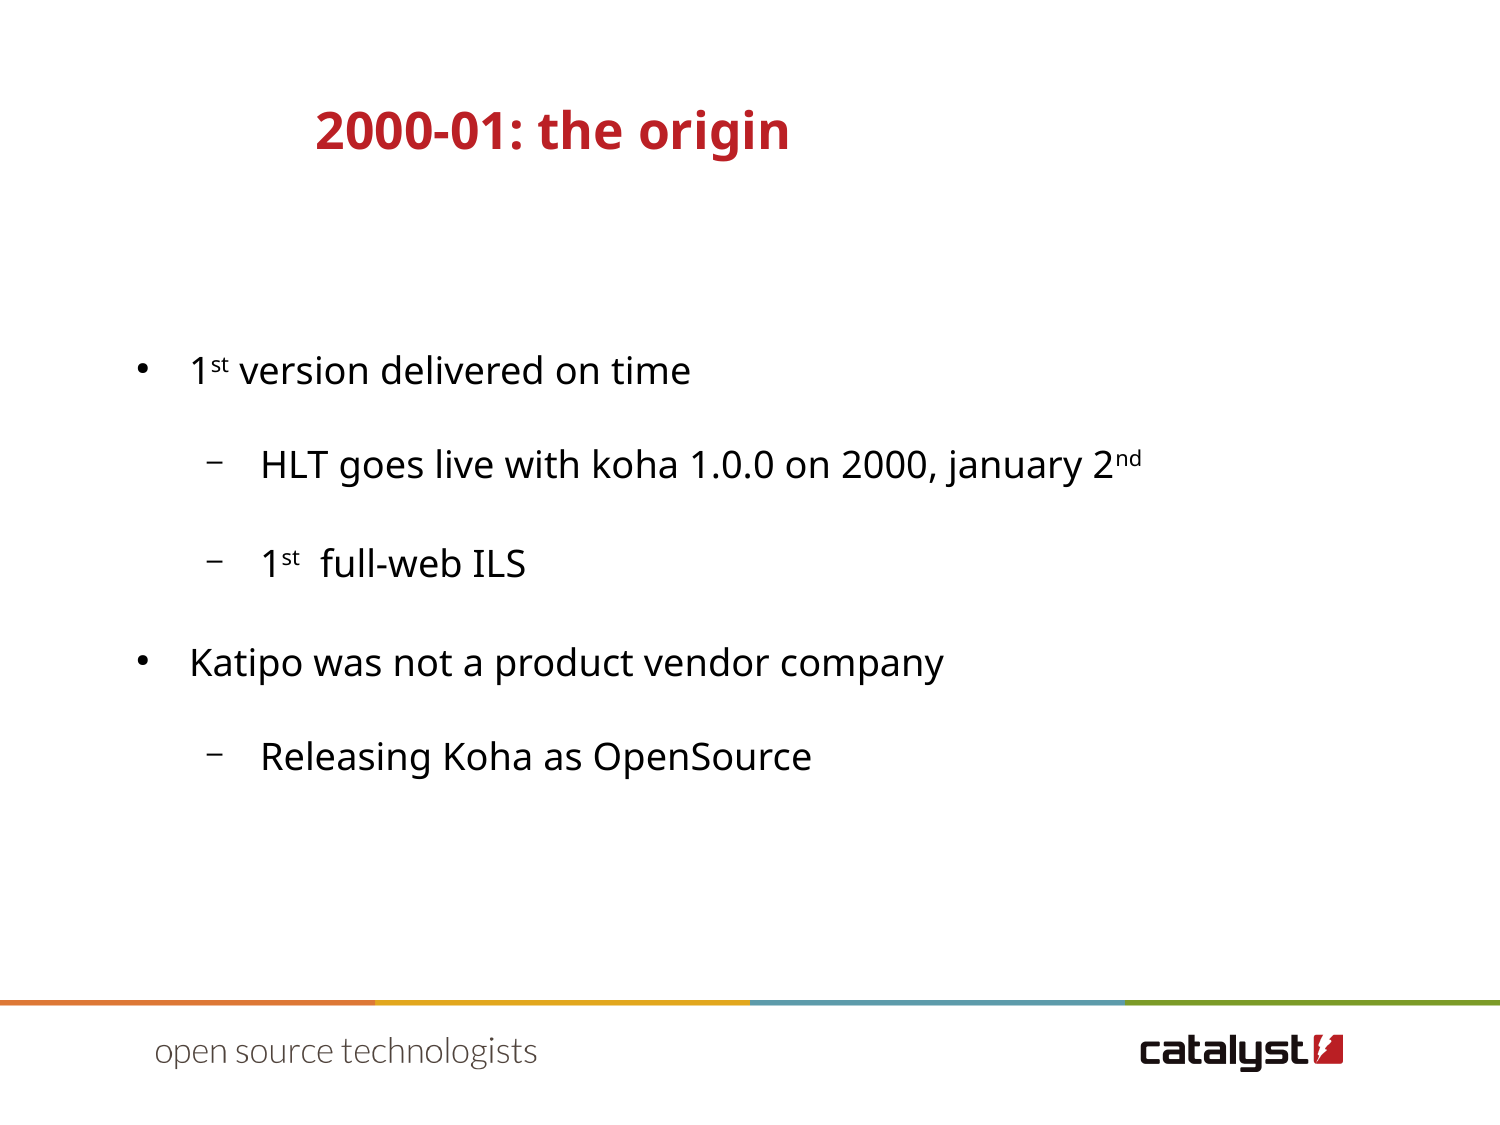

# 2000-01: the origin
1st version delivered on time
HLT goes live with koha 1.0.0 on 2000, january 2nd
1st full-web ILS
Katipo was not a product vendor company
Releasing Koha as OpenSource